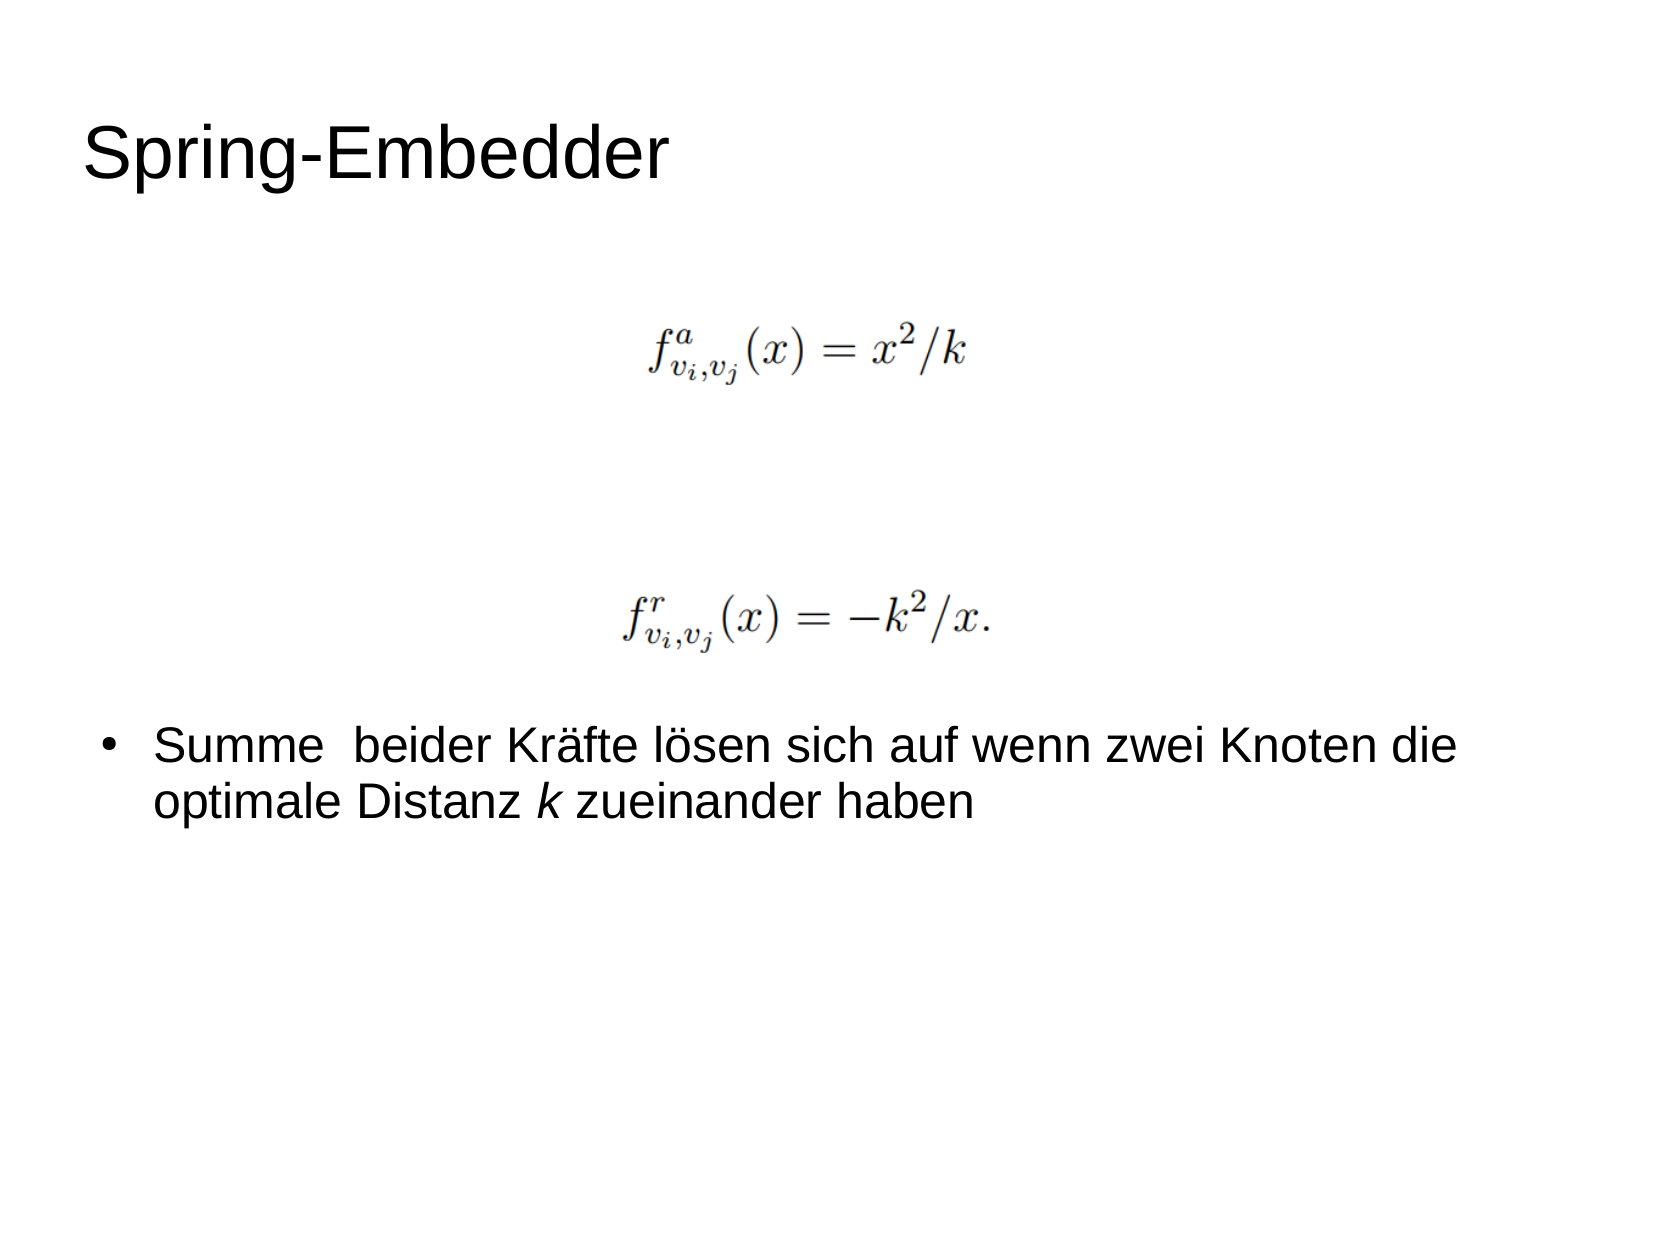

# Spring-Embedder
Summe beider Kräfte lösen sich auf wenn zwei Knoten die optimale Distanz k zueinander haben